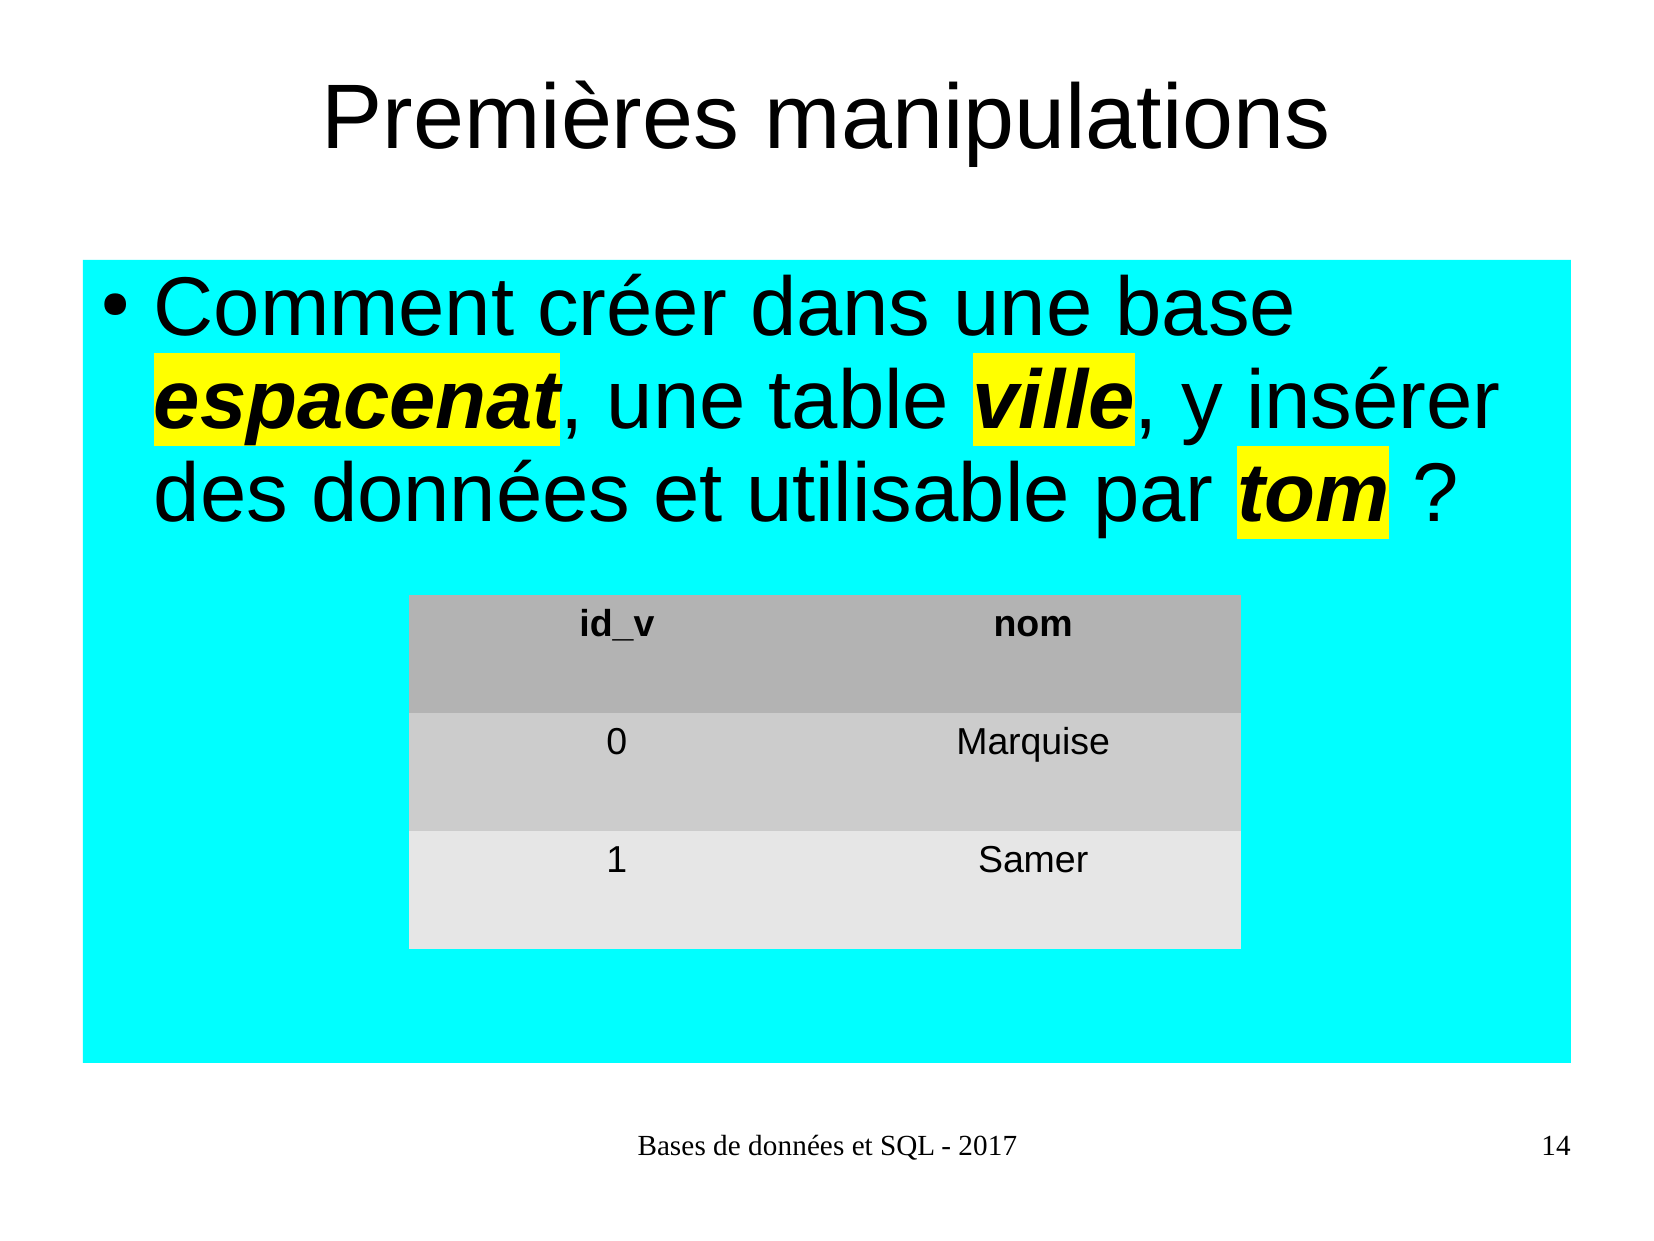

# Premières manipulations
Comment créer dans une base espacenat, une table ville, y insérer des données et utilisable par tom ?
| id\_v | nom |
| --- | --- |
| 0 | Marquise |
| 1 | Samer |
Bases de données et SQL - 2017
14